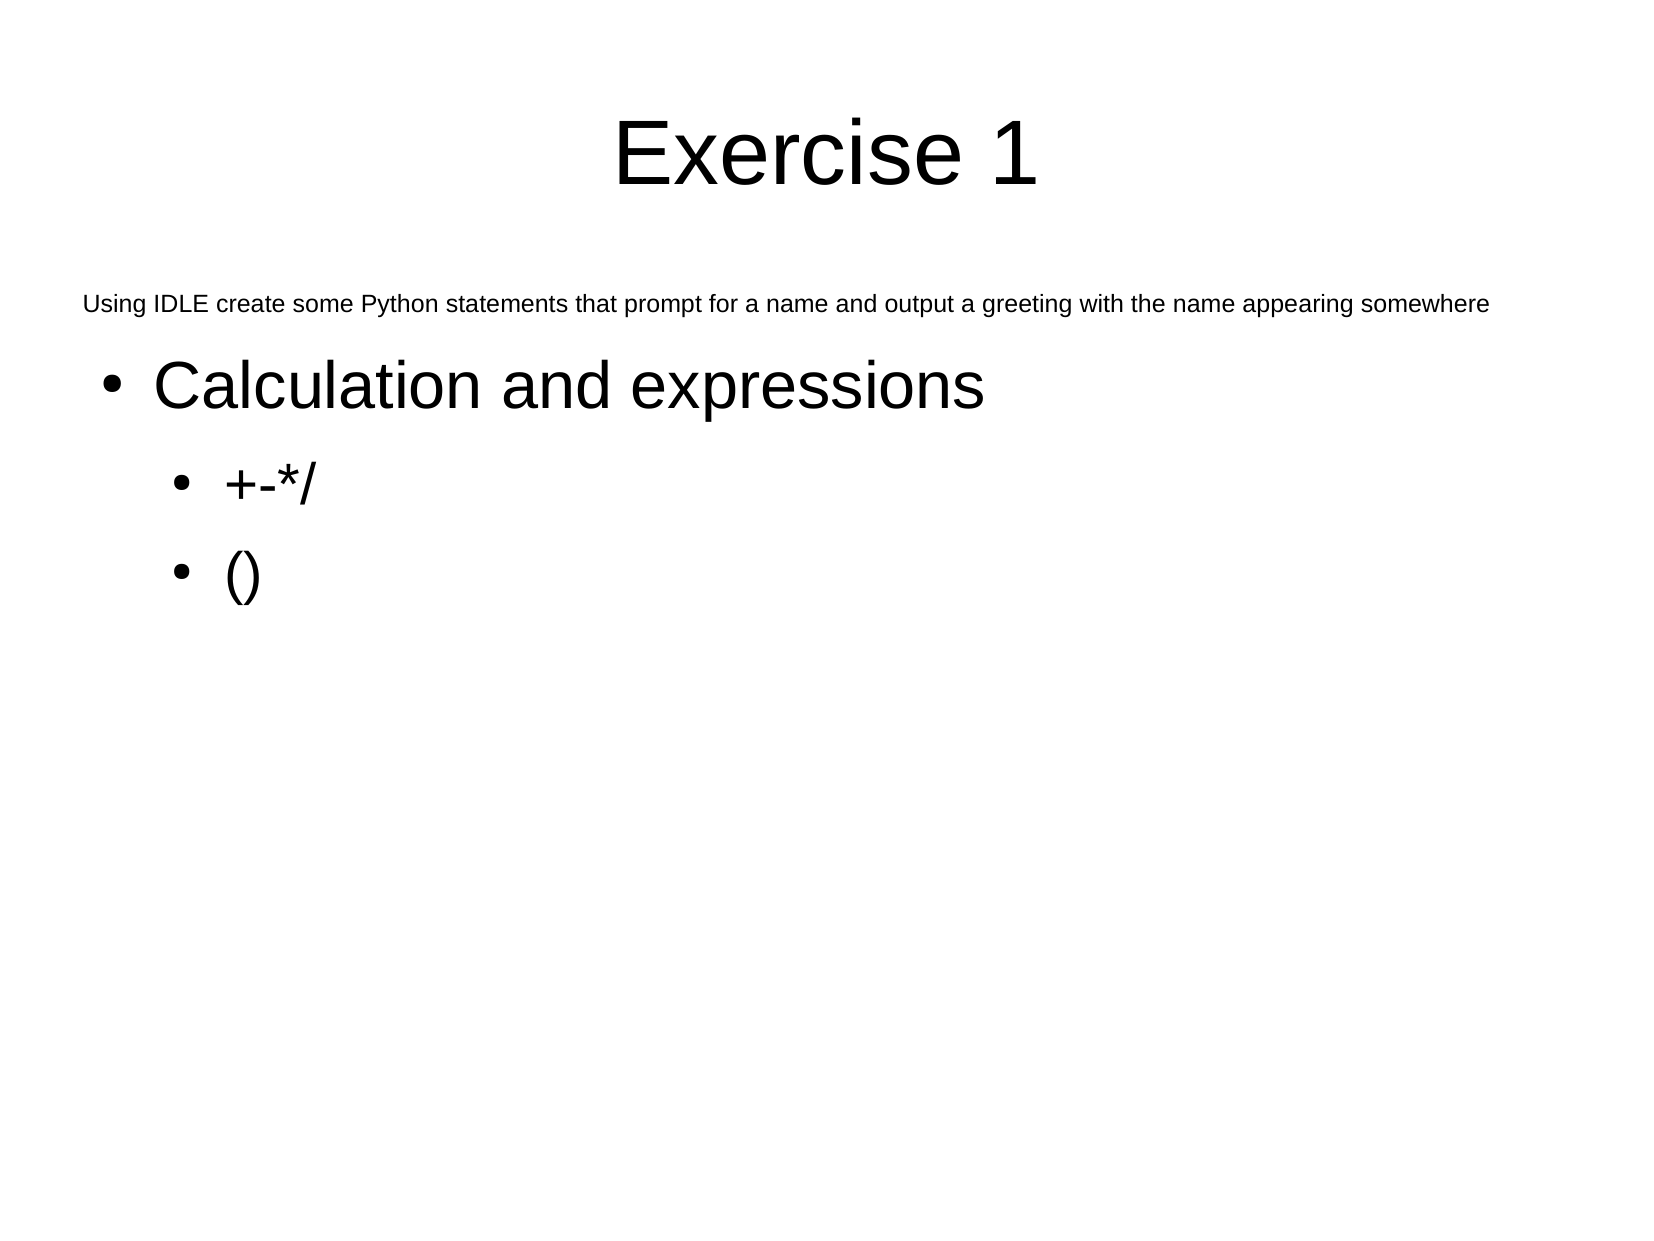

# Exercise 1
Using IDLE create some Python statements that prompt for a name and output a greeting with the name appearing somewhere
Calculation and expressions
+-*/
()